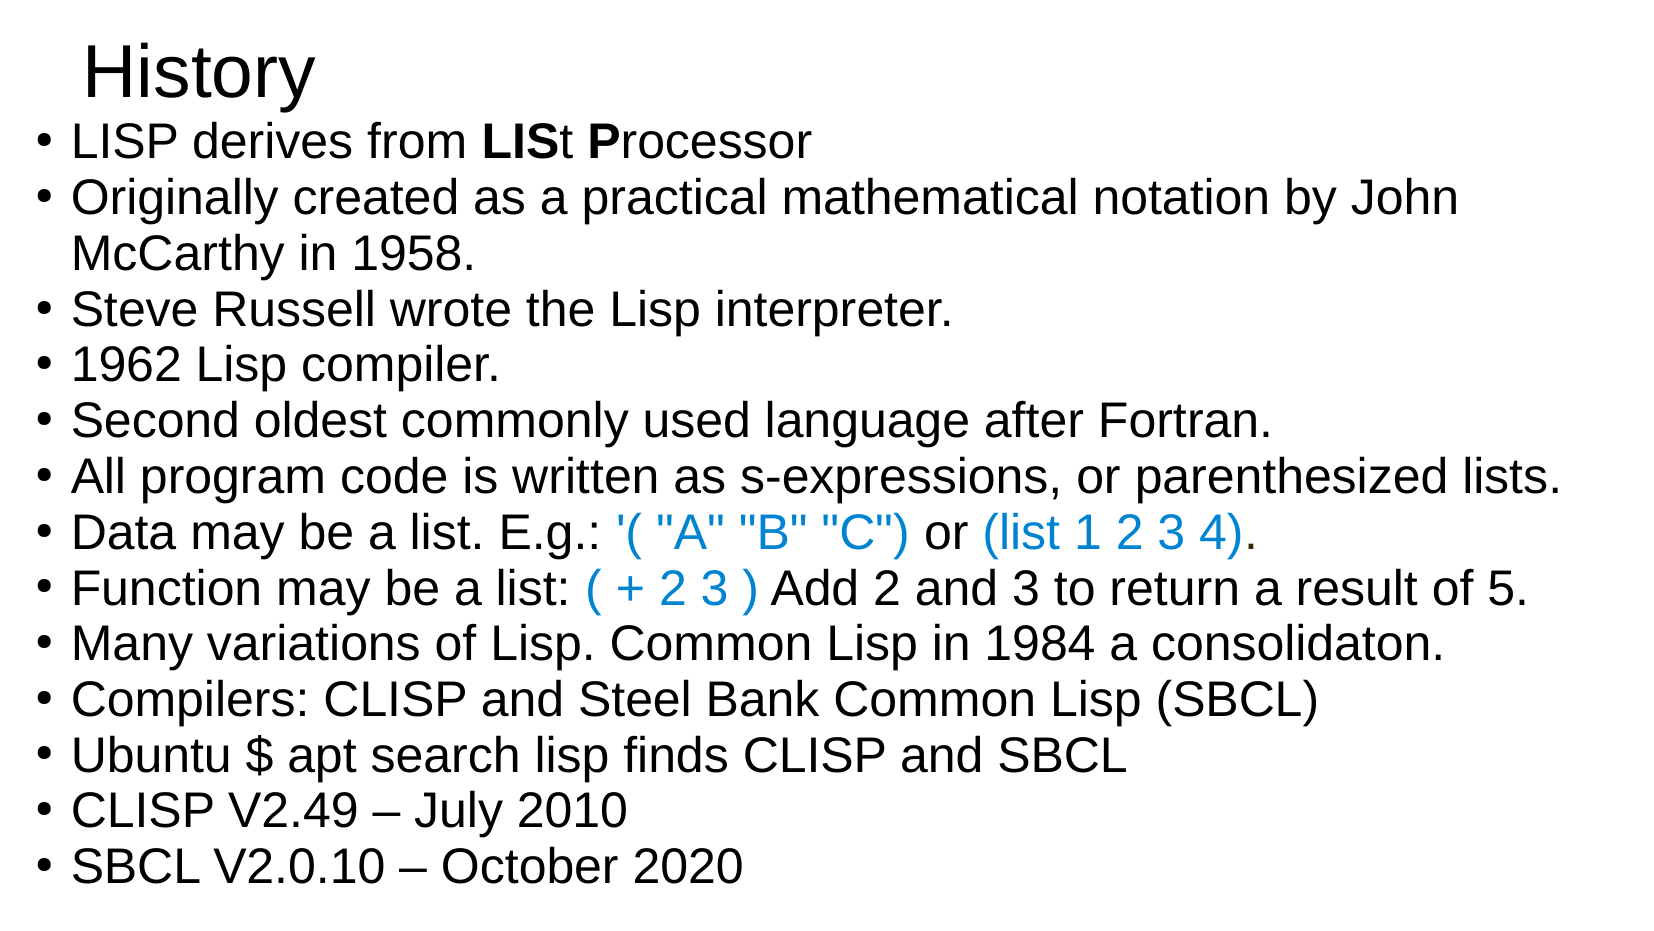

# History
LISP derives from LISt Processor
Originally created as a practical mathematical notation by John McCarthy in 1958.
Steve Russell wrote the Lisp interpreter.
1962 Lisp compiler.
Second oldest commonly used language after Fortran.
All program code is written as s-expressions, or parenthesized lists.
Data may be a list. E.g.: '( "A" "B" "C") or (list 1 2 3 4).
Function may be a list: ( + 2 3 ) Add 2 and 3 to return a result of 5.
Many variations of Lisp. Common Lisp in 1984 a consolidaton.
Compilers: CLISP and Steel Bank Common Lisp (SBCL)
Ubuntu $ apt search lisp finds CLISP and SBCL
CLISP V2.49 – July 2010
SBCL V2.0.10 – October 2020